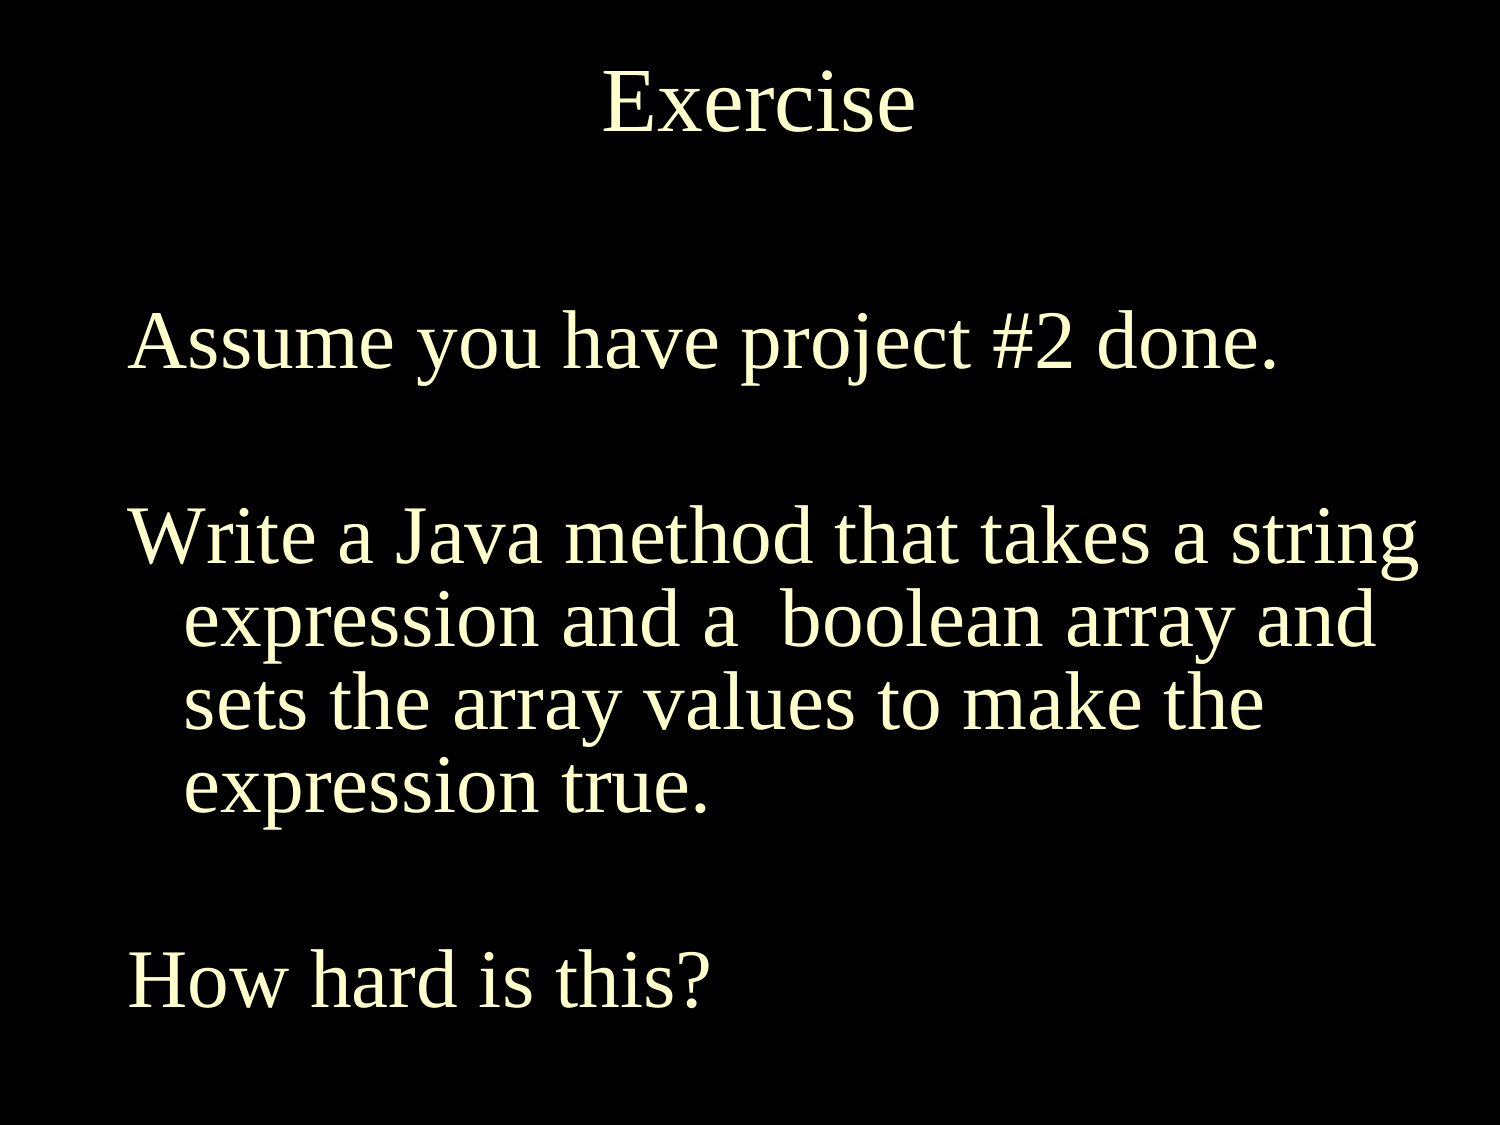

# Exercise
Assume you have project #2 done.
Write a Java method that takes a string expression and a boolean array and sets the array values to make the expression true.
How hard is this?